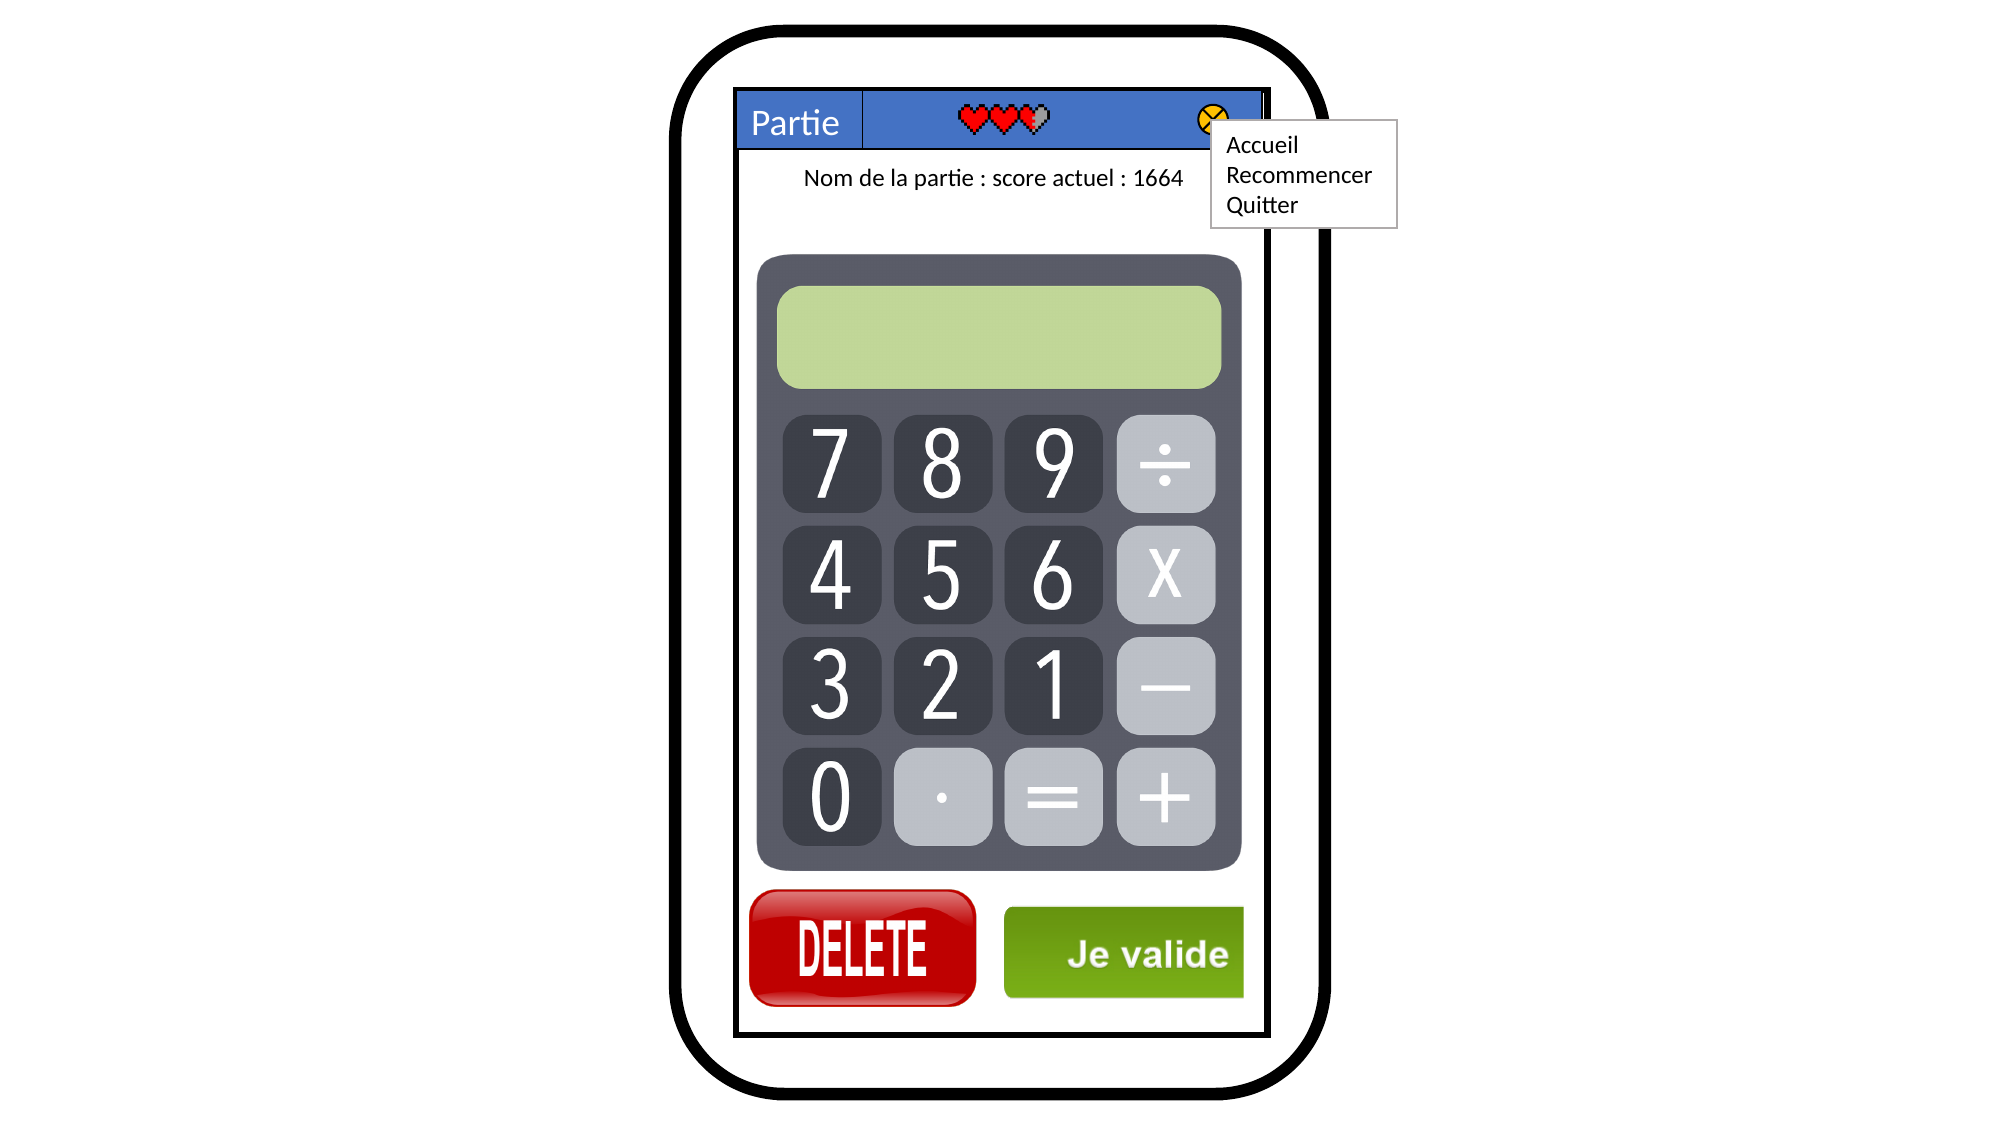

Partie
Accueil
Recommencer
Quitter
Nom de la partie : score actuel : 1664